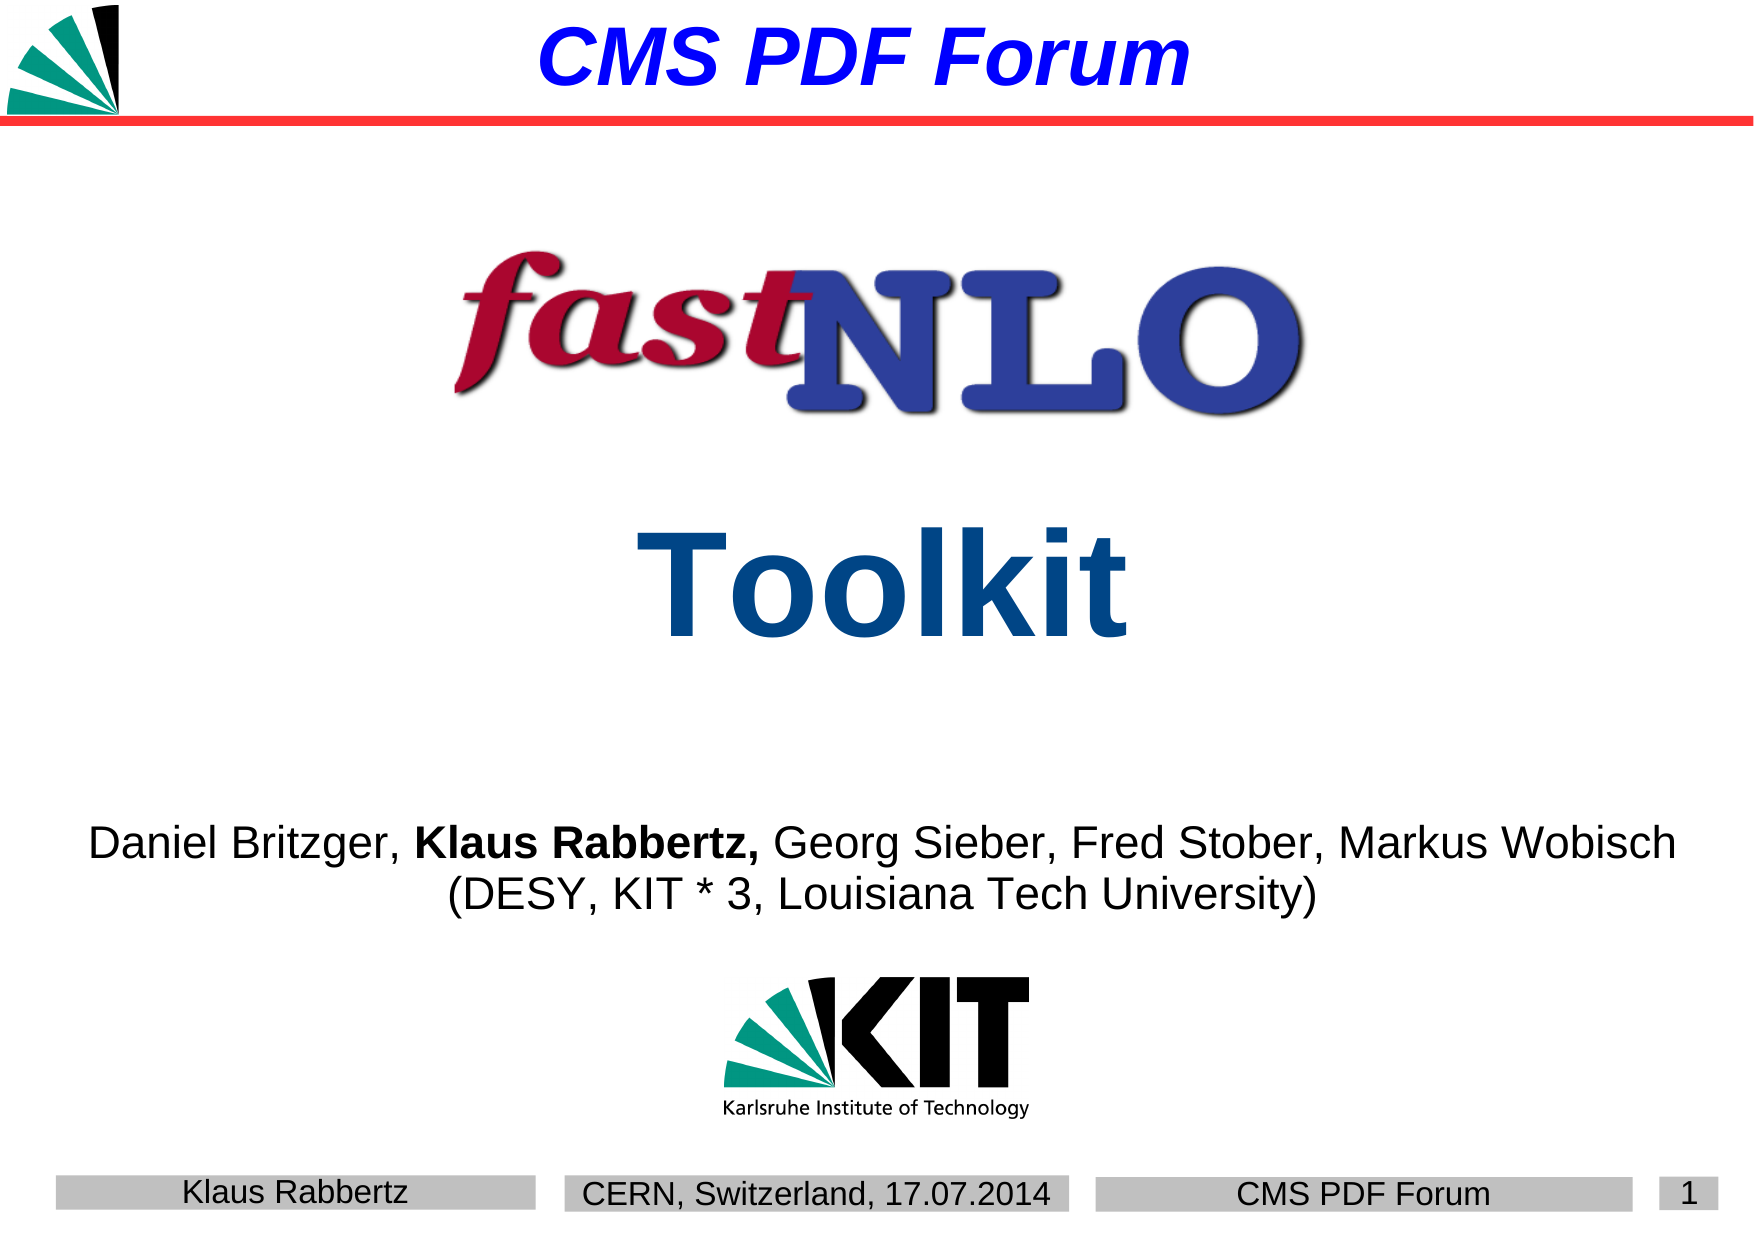

# CMS PDF Forum
Toolkit
Daniel Britzger, Klaus Rabbertz, Georg Sieber, Fred Stober, Markus Wobisch
(DESY, KIT * 3, Louisiana Tech University)